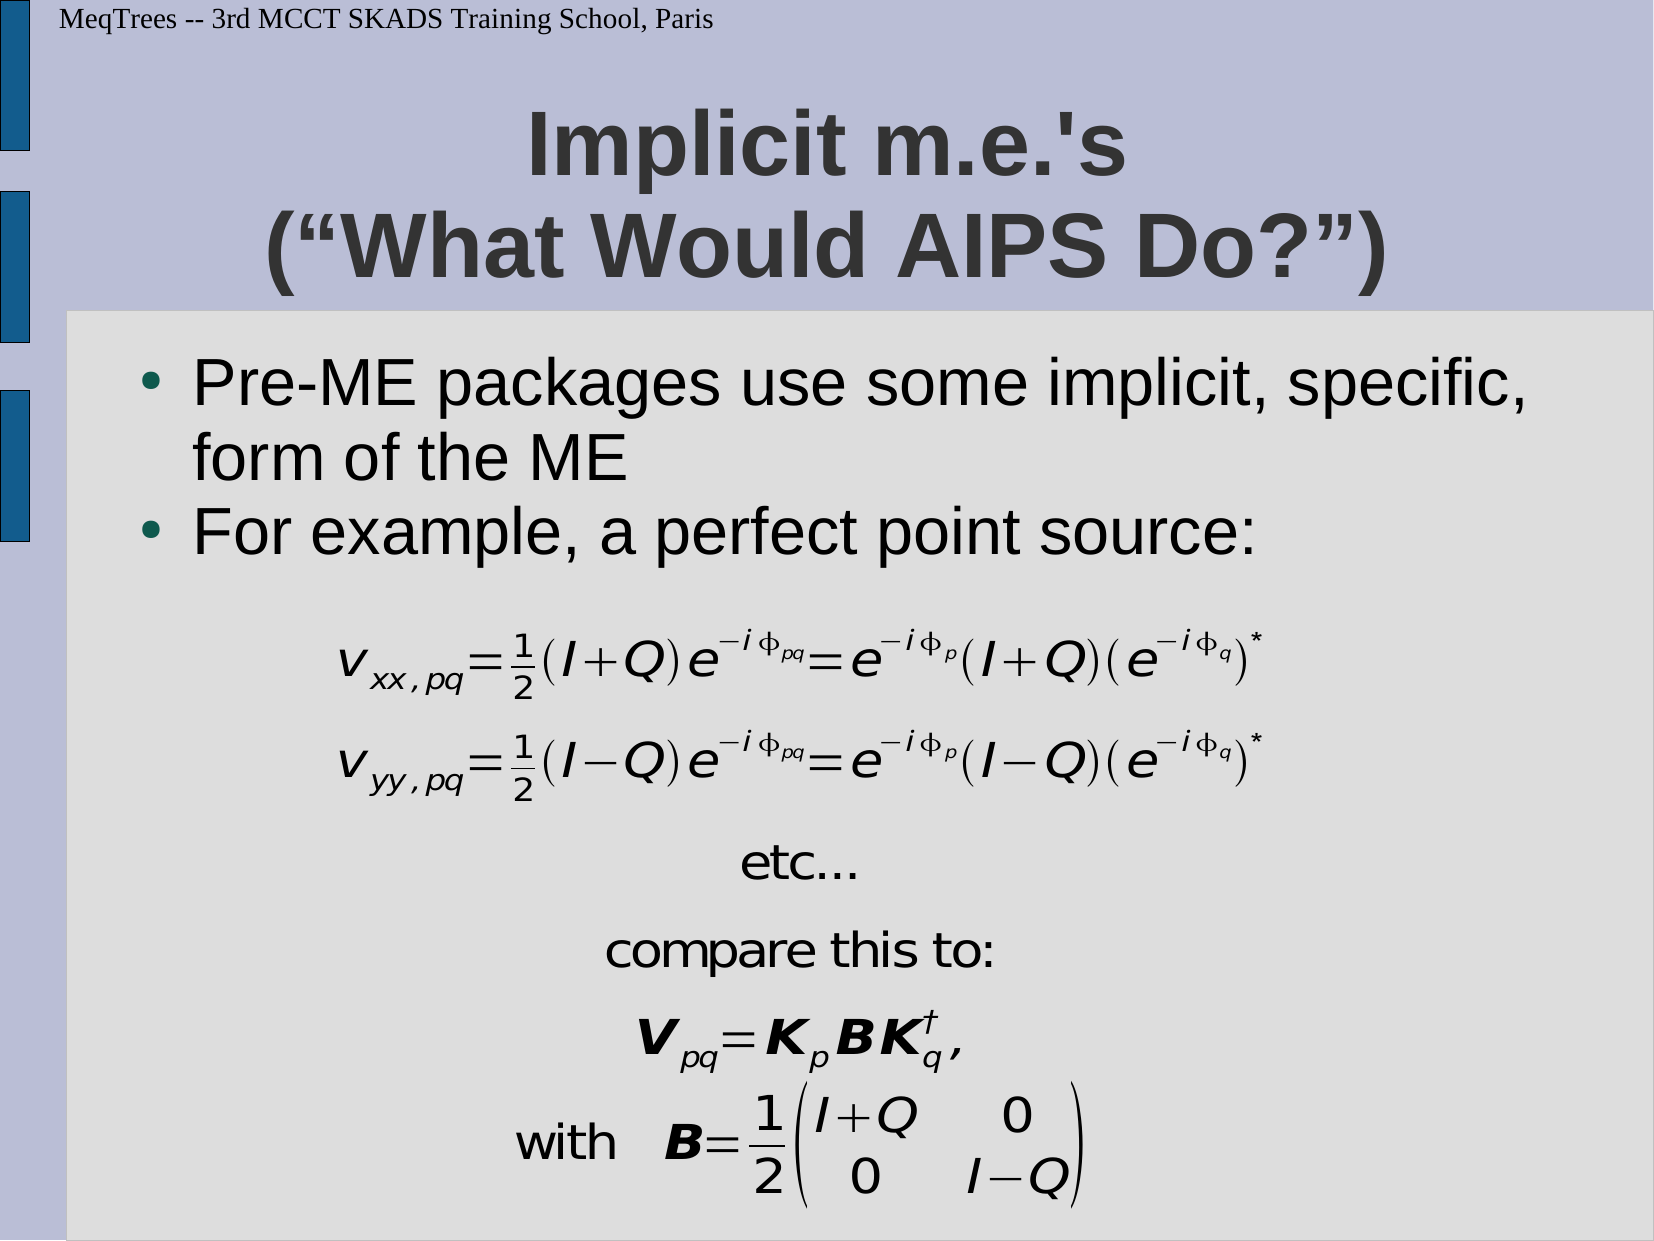

MeqTrees -- 3rd MCCT SKADS Training School, Paris
# Implicit m.e.'s (“What Would AIPS Do?”)
Pre-ME packages use some implicit, specific, form of the ME
For example, a perfect point source: